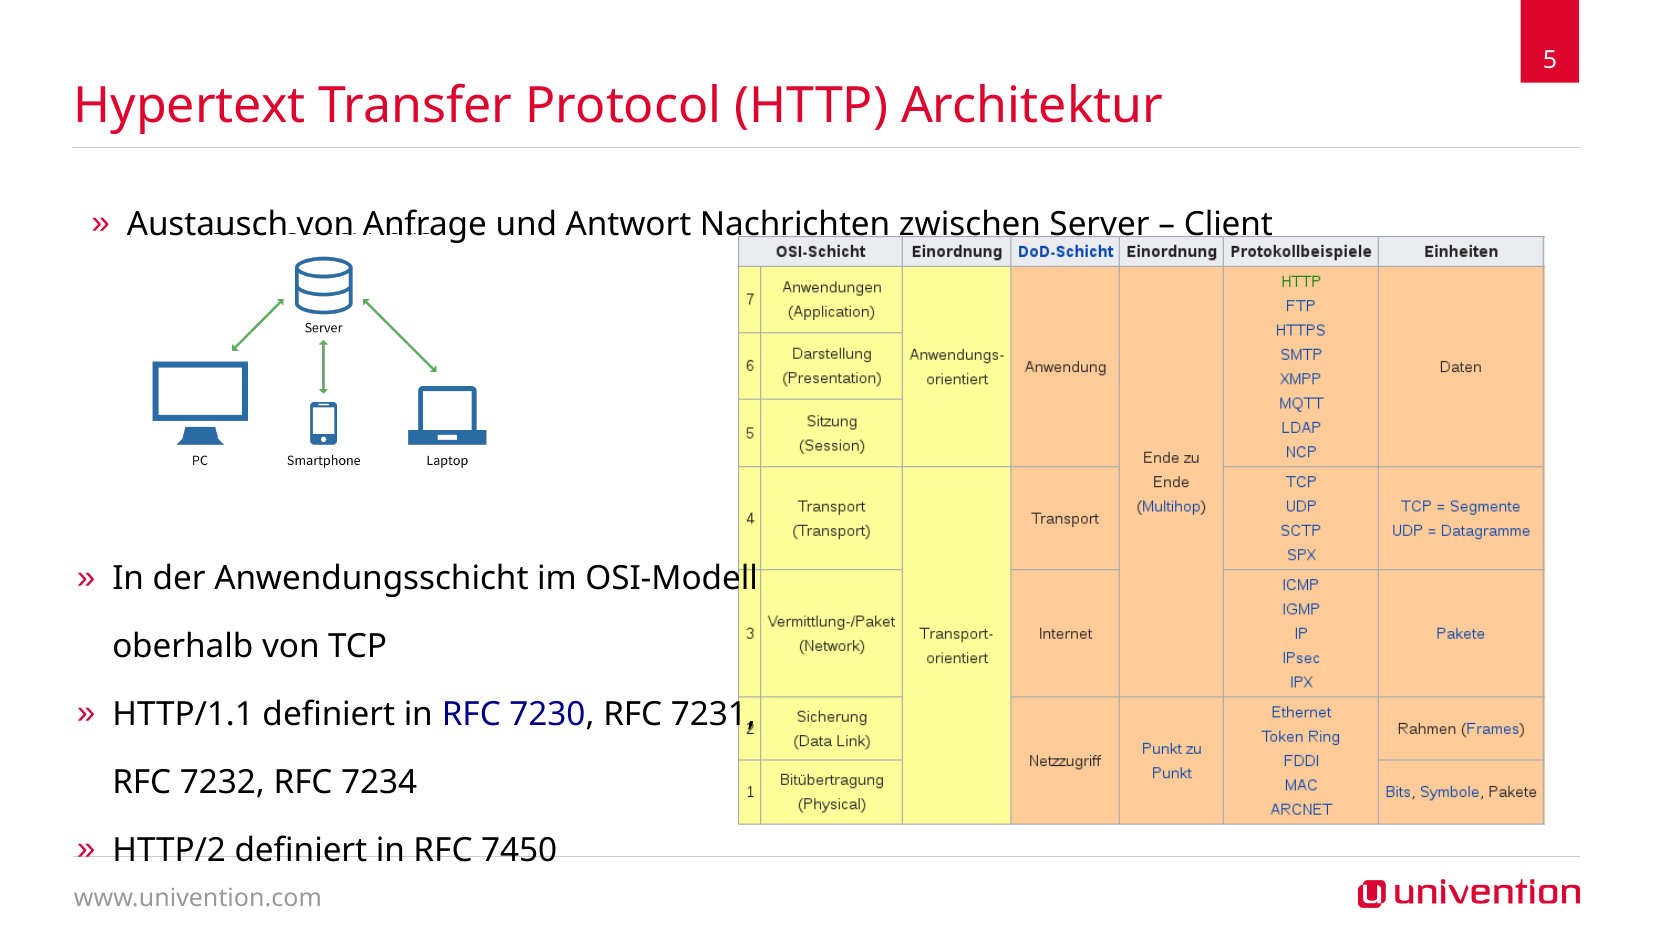

# Hypertext Transfer Protocol (HTTP) Architektur
Austausch von Anfrage und Antwort Nachrichten zwischen Server – Client
In der Anwendungsschicht im OSI-Modell oberhalb von TCP
HTTP/1.1 definiert in RFC 7230, RFC 7231, RFC 7232, RFC 7234
HTTP/2 definiert in RFC 7450